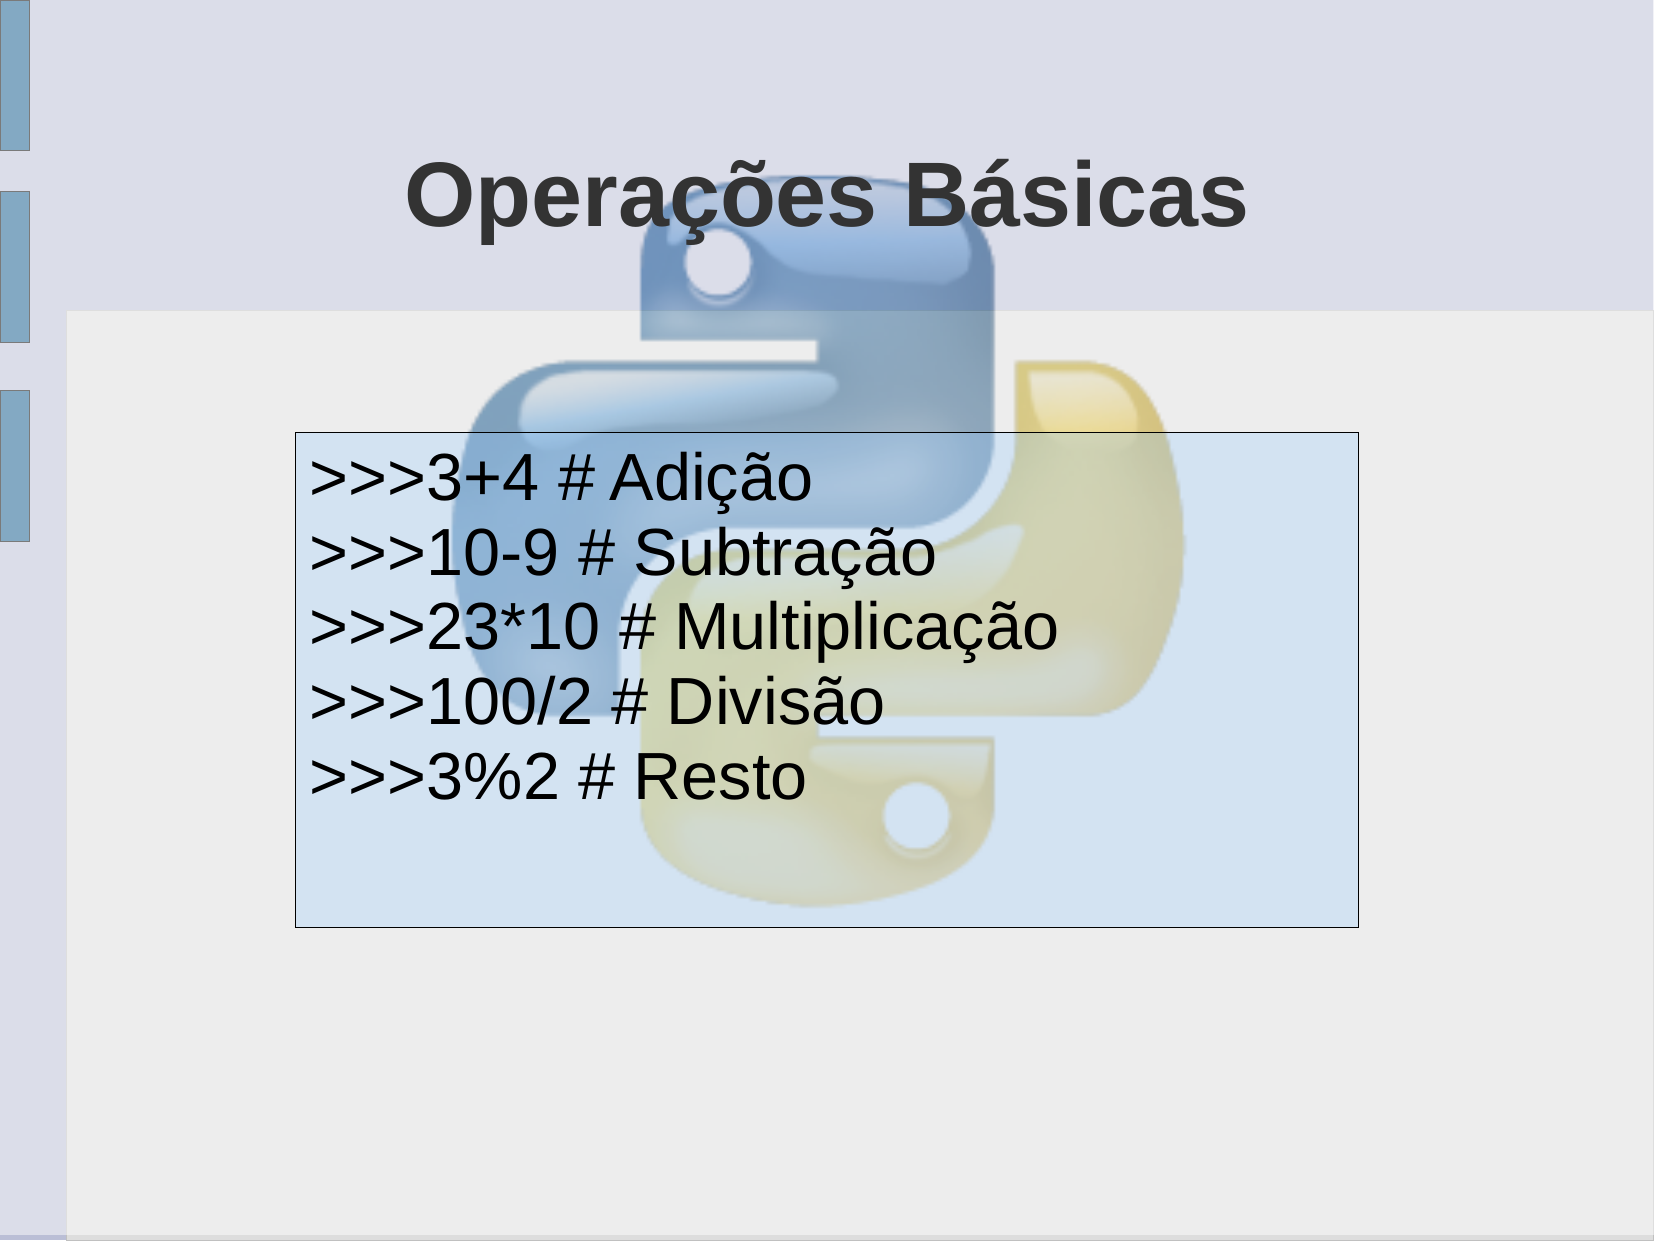

# Operações Básicas
>>>3+4 # Adição
>>>10-9 # Subtração
>>>23*10 # Multiplicação
>>>100/2 # Divisão
>>>3%2 # Resto